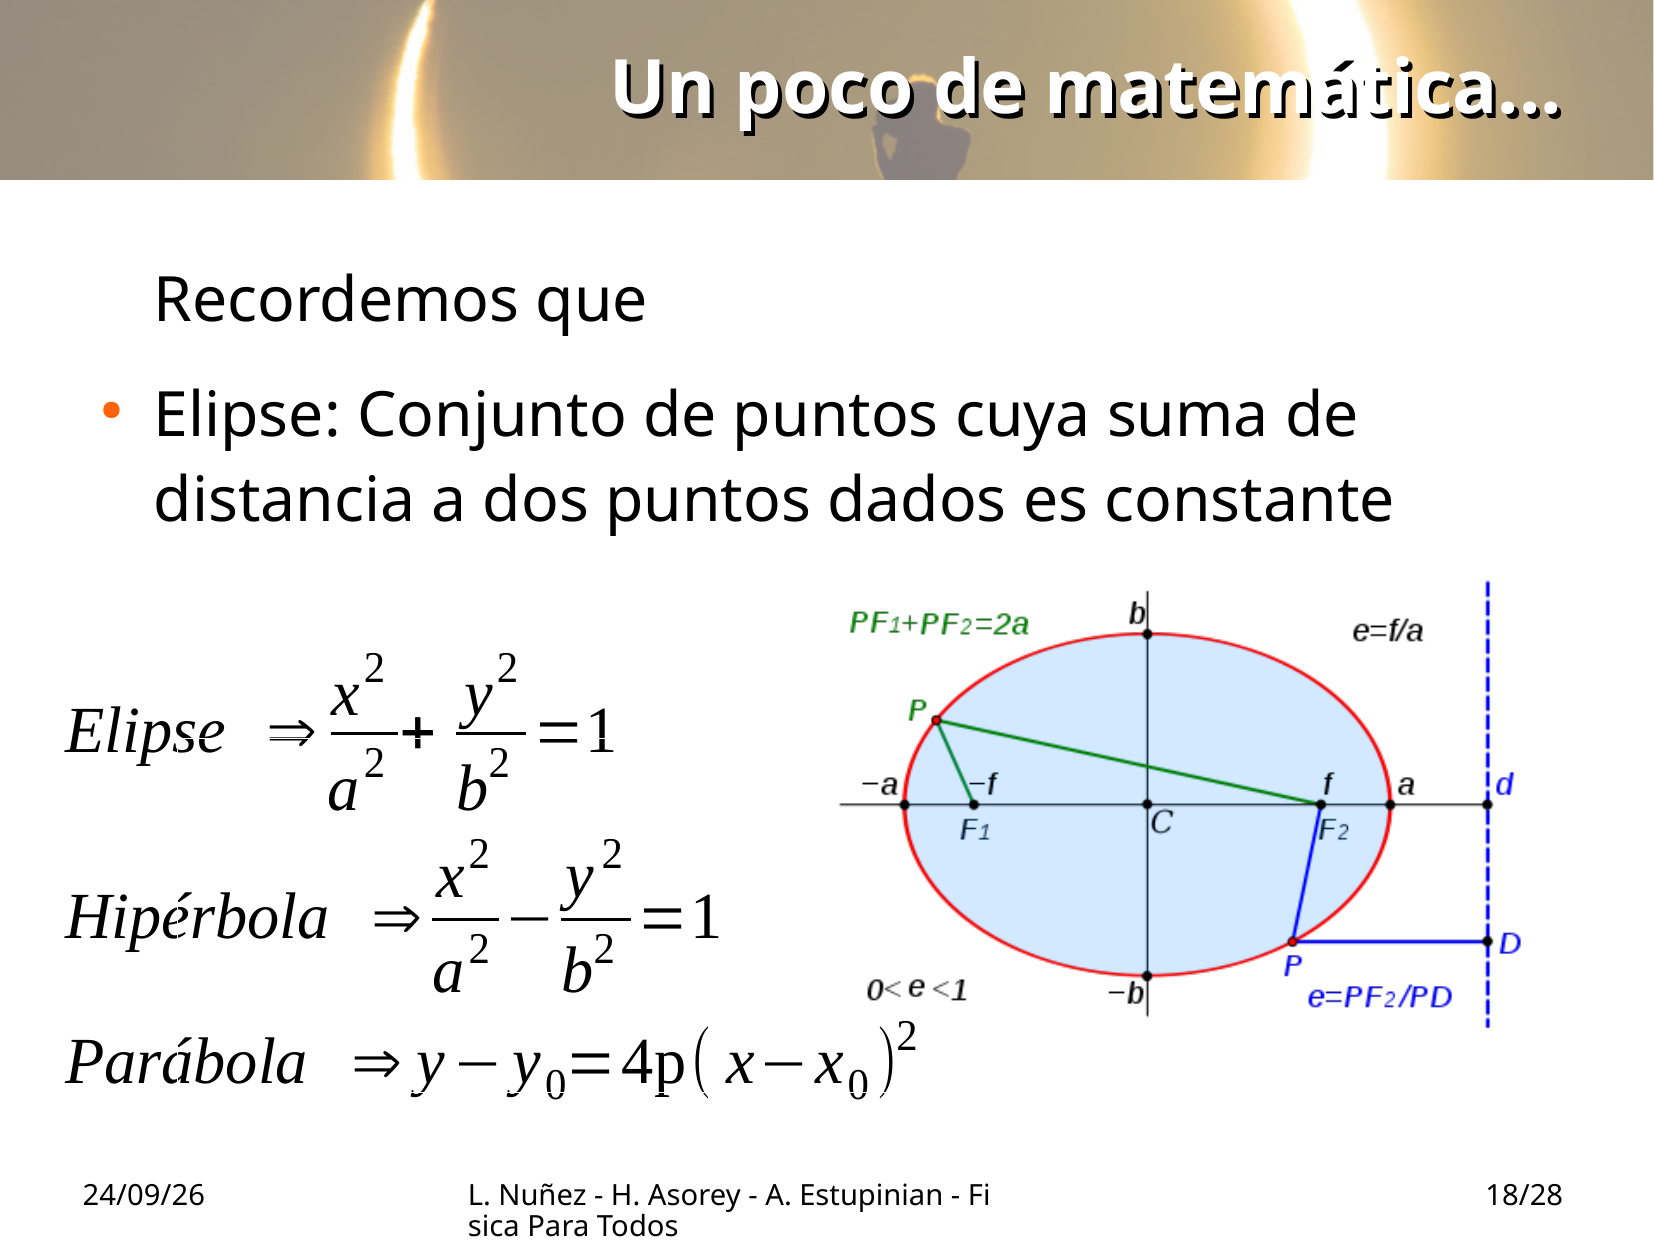

# Un poco de matemática...
Recordemos que
Elipse: Conjunto de puntos cuya suma de distancia a dos puntos dados es constante
L. Nuñez - H. Asorey - A. Estupinian - Fisica Para Todos
18